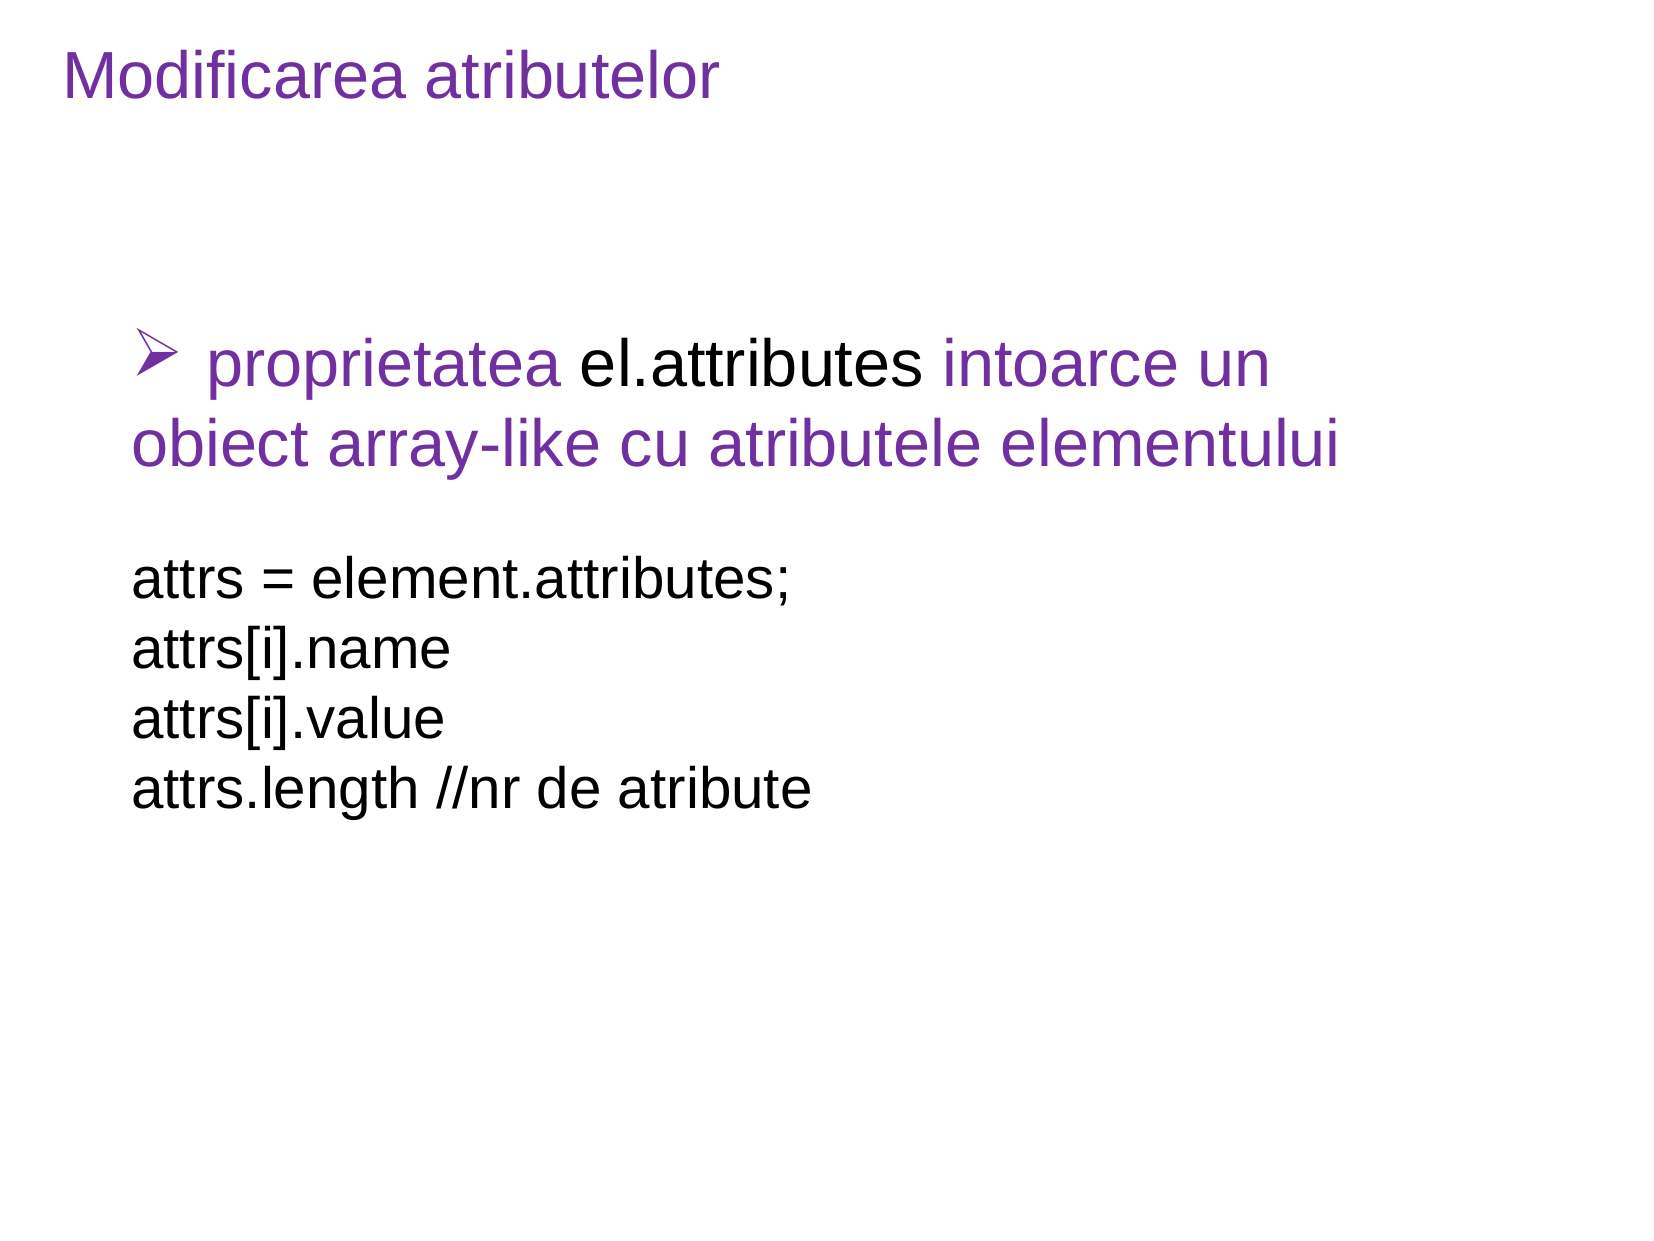

Modificarea atributelor
proprietatea el.attributes intoarce un
obiect array-like cu atributele elementului
attrs = element.attributes;
attrs[i].name
attrs[i].value
attrs.length //nr de atribute